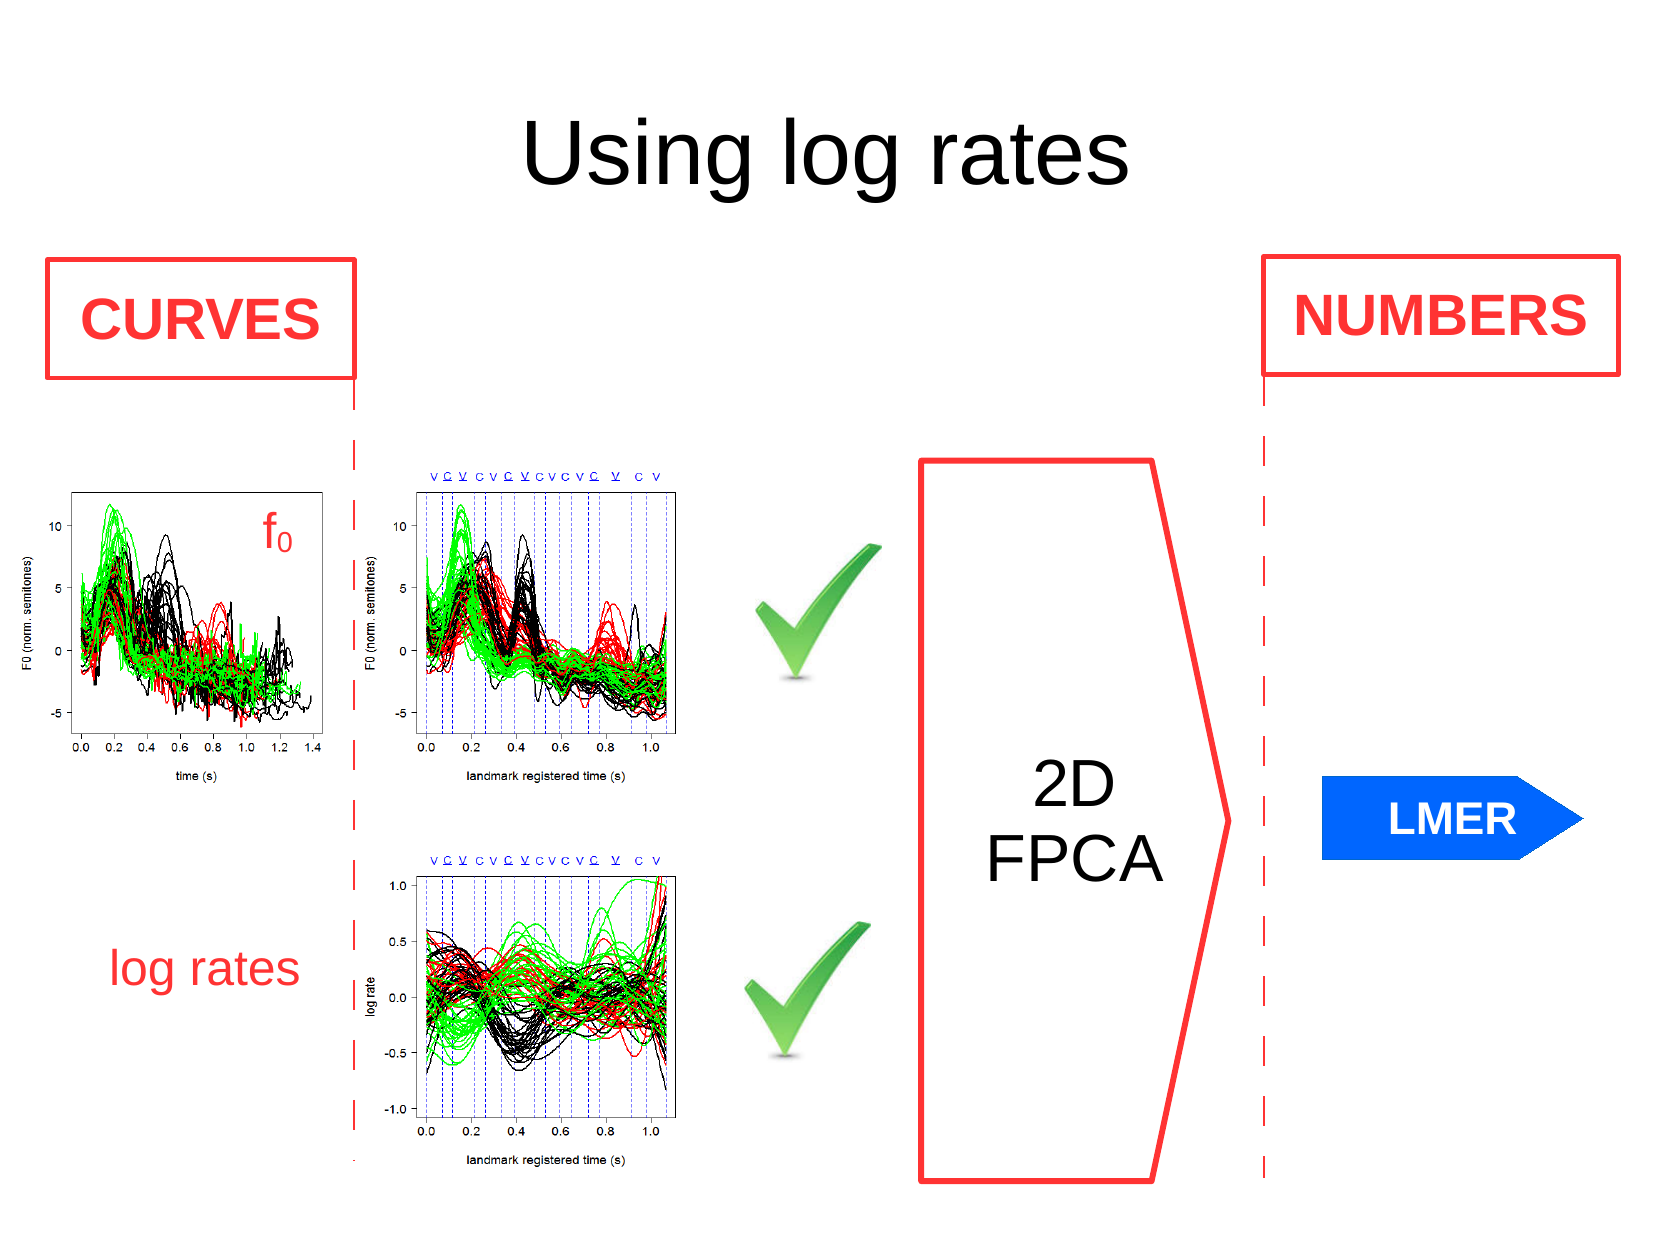

# Using log rates
NUMBERS
CURVES
2D
FPCA
f0
LMER
log rates